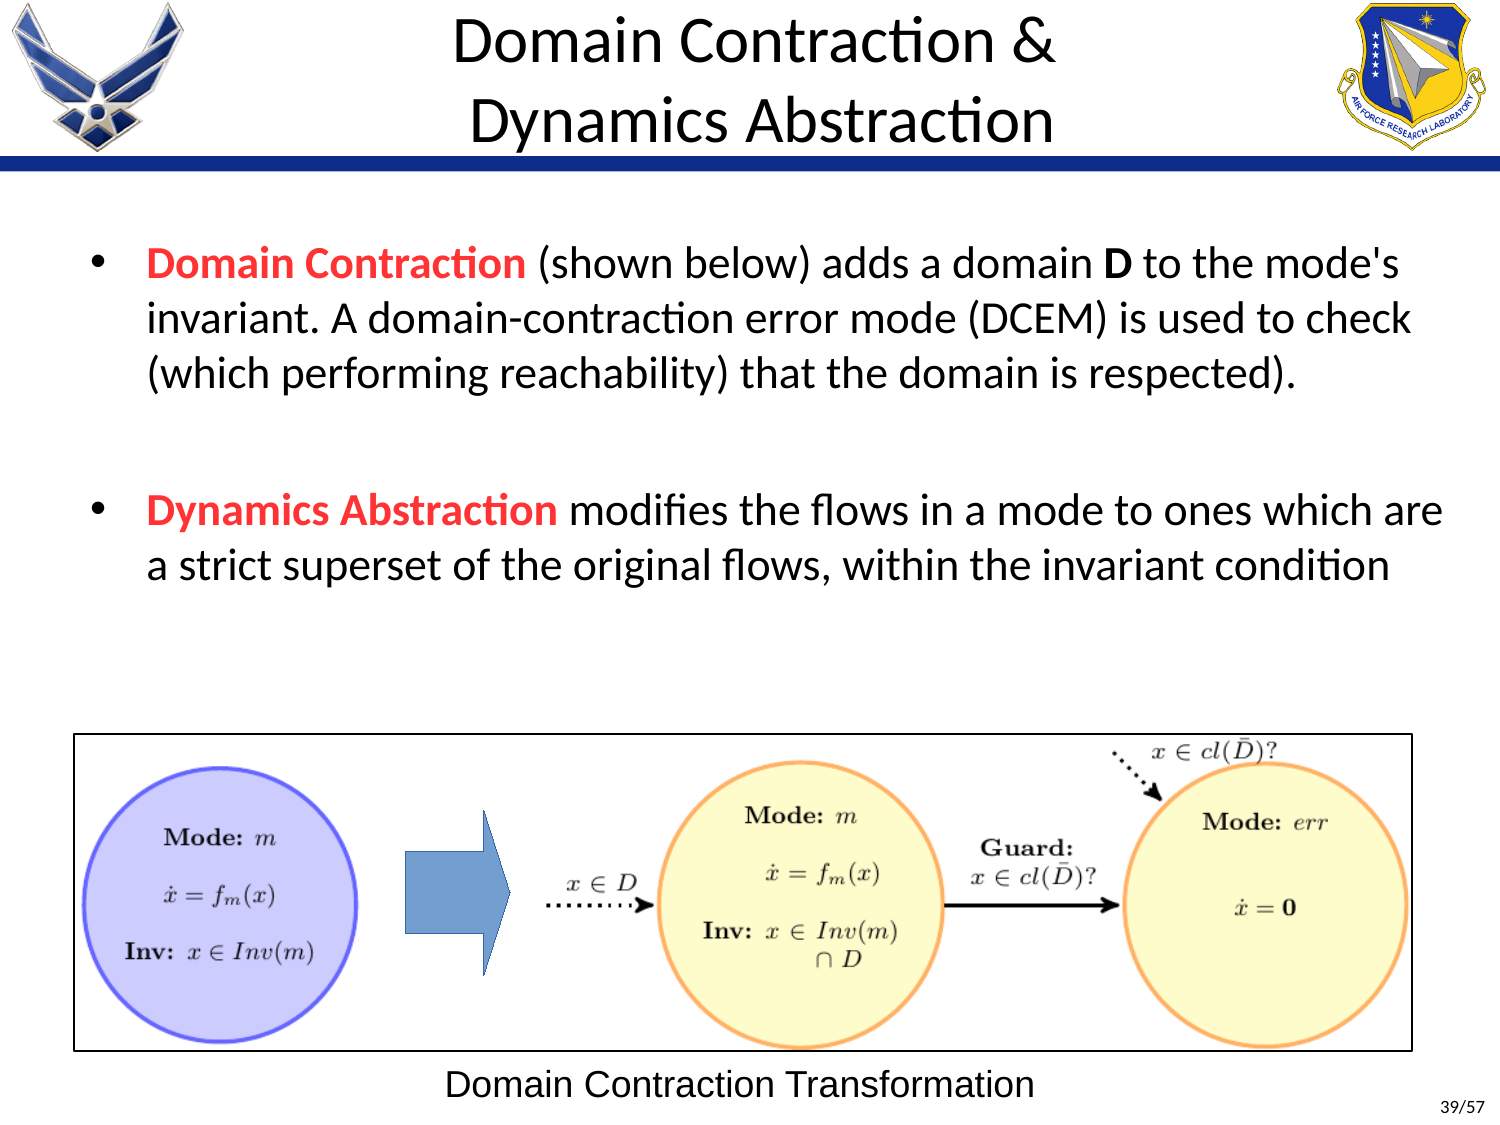

# Domain Contraction & Dynamics Abstraction
Domain Contraction (shown below) adds a domain D to the mode's invariant. A domain-contraction error mode (DCEM) is used to check (which performing reachability) that the domain is respected).
Dynamics Abstraction modifies the flows in a mode to ones which are a strict superset of the original flows, within the invariant condition
Domain Contraction Transformation